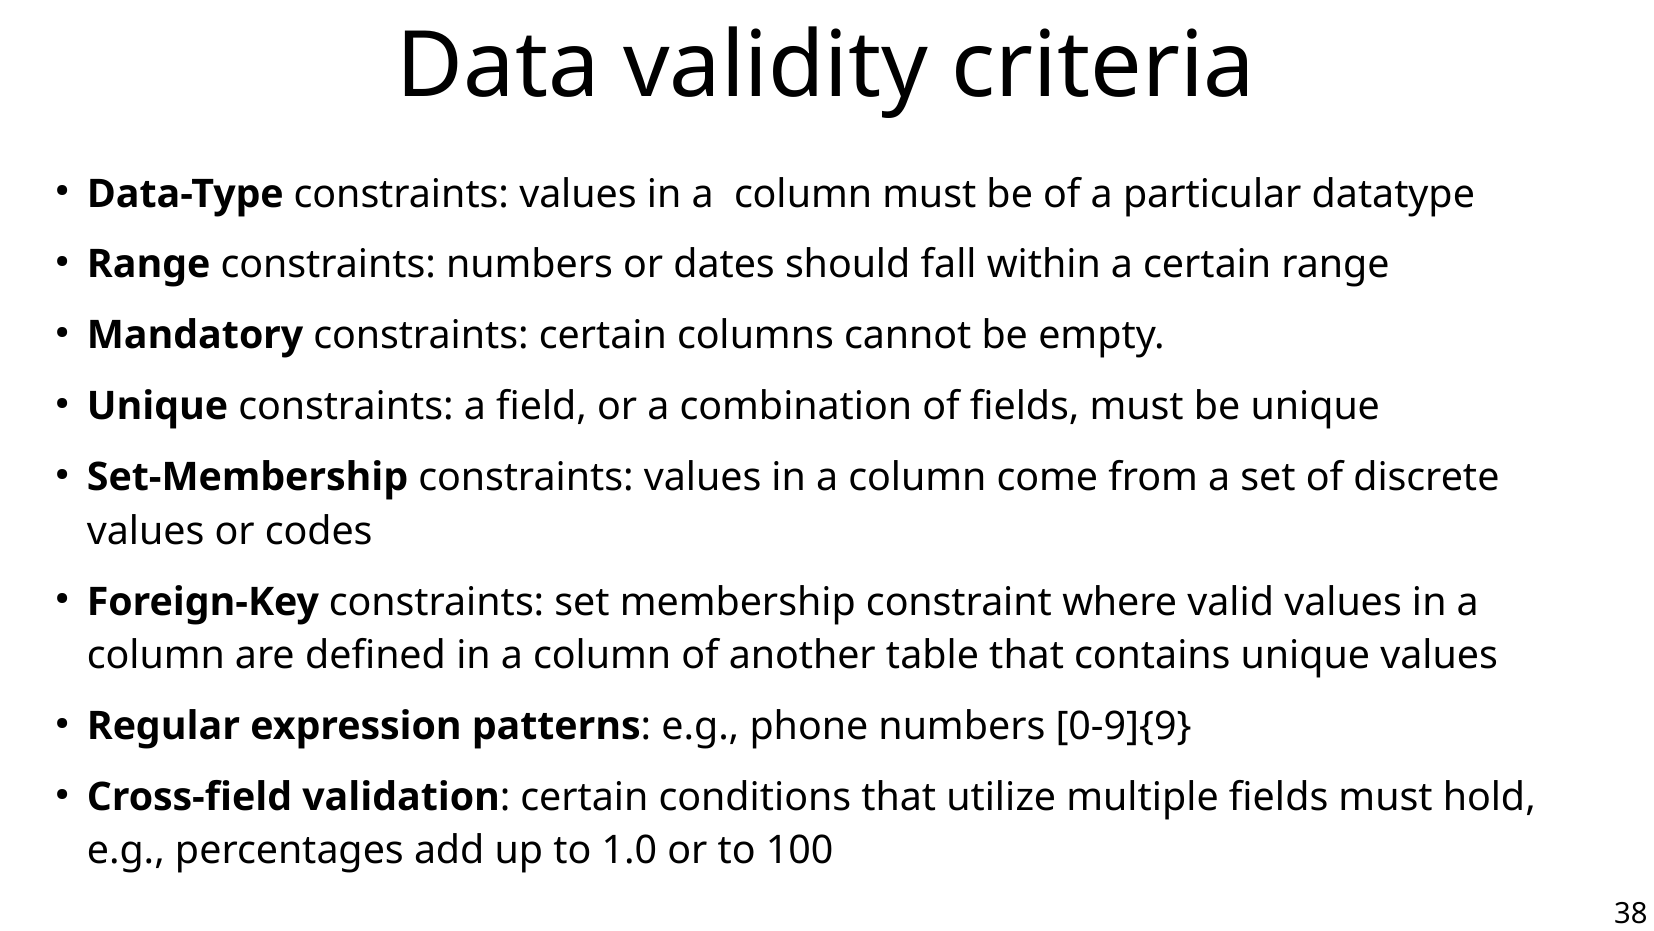

# Data validity criteria
Data-Type constraints: values in a column must be of a particular datatype
Range constraints: numbers or dates should fall within a certain range
Mandatory constraints: certain columns cannot be empty.
Unique constraints: a field, or a combination of fields, must be unique
Set-Membership constraints: values in a column come from a set of discrete values or codes
Foreign-Key constraints: set membership constraint where valid values in a column are defined in a column of another table that contains unique values
Regular expression patterns: e.g., phone numbers [0-9]{9}
Cross-field validation: certain conditions that utilize multiple fields must hold, e.g., percentages add up to 1.0 or to 100
38